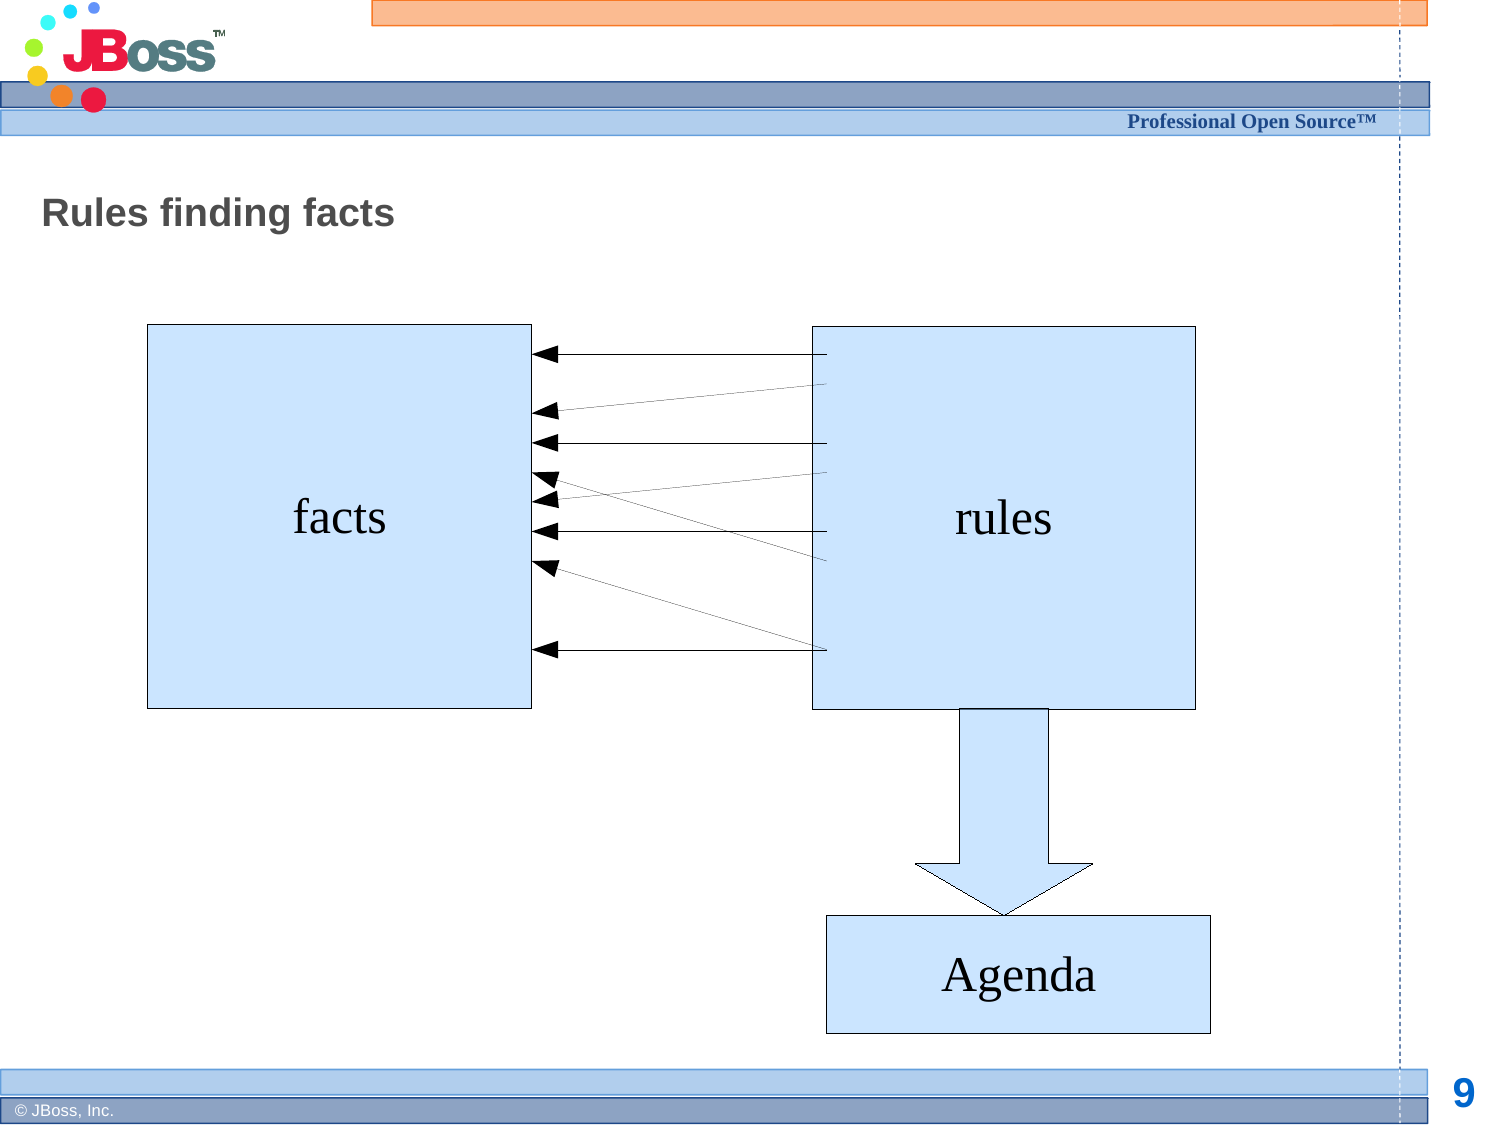

# Rules finding facts
facts
rules
Agenda